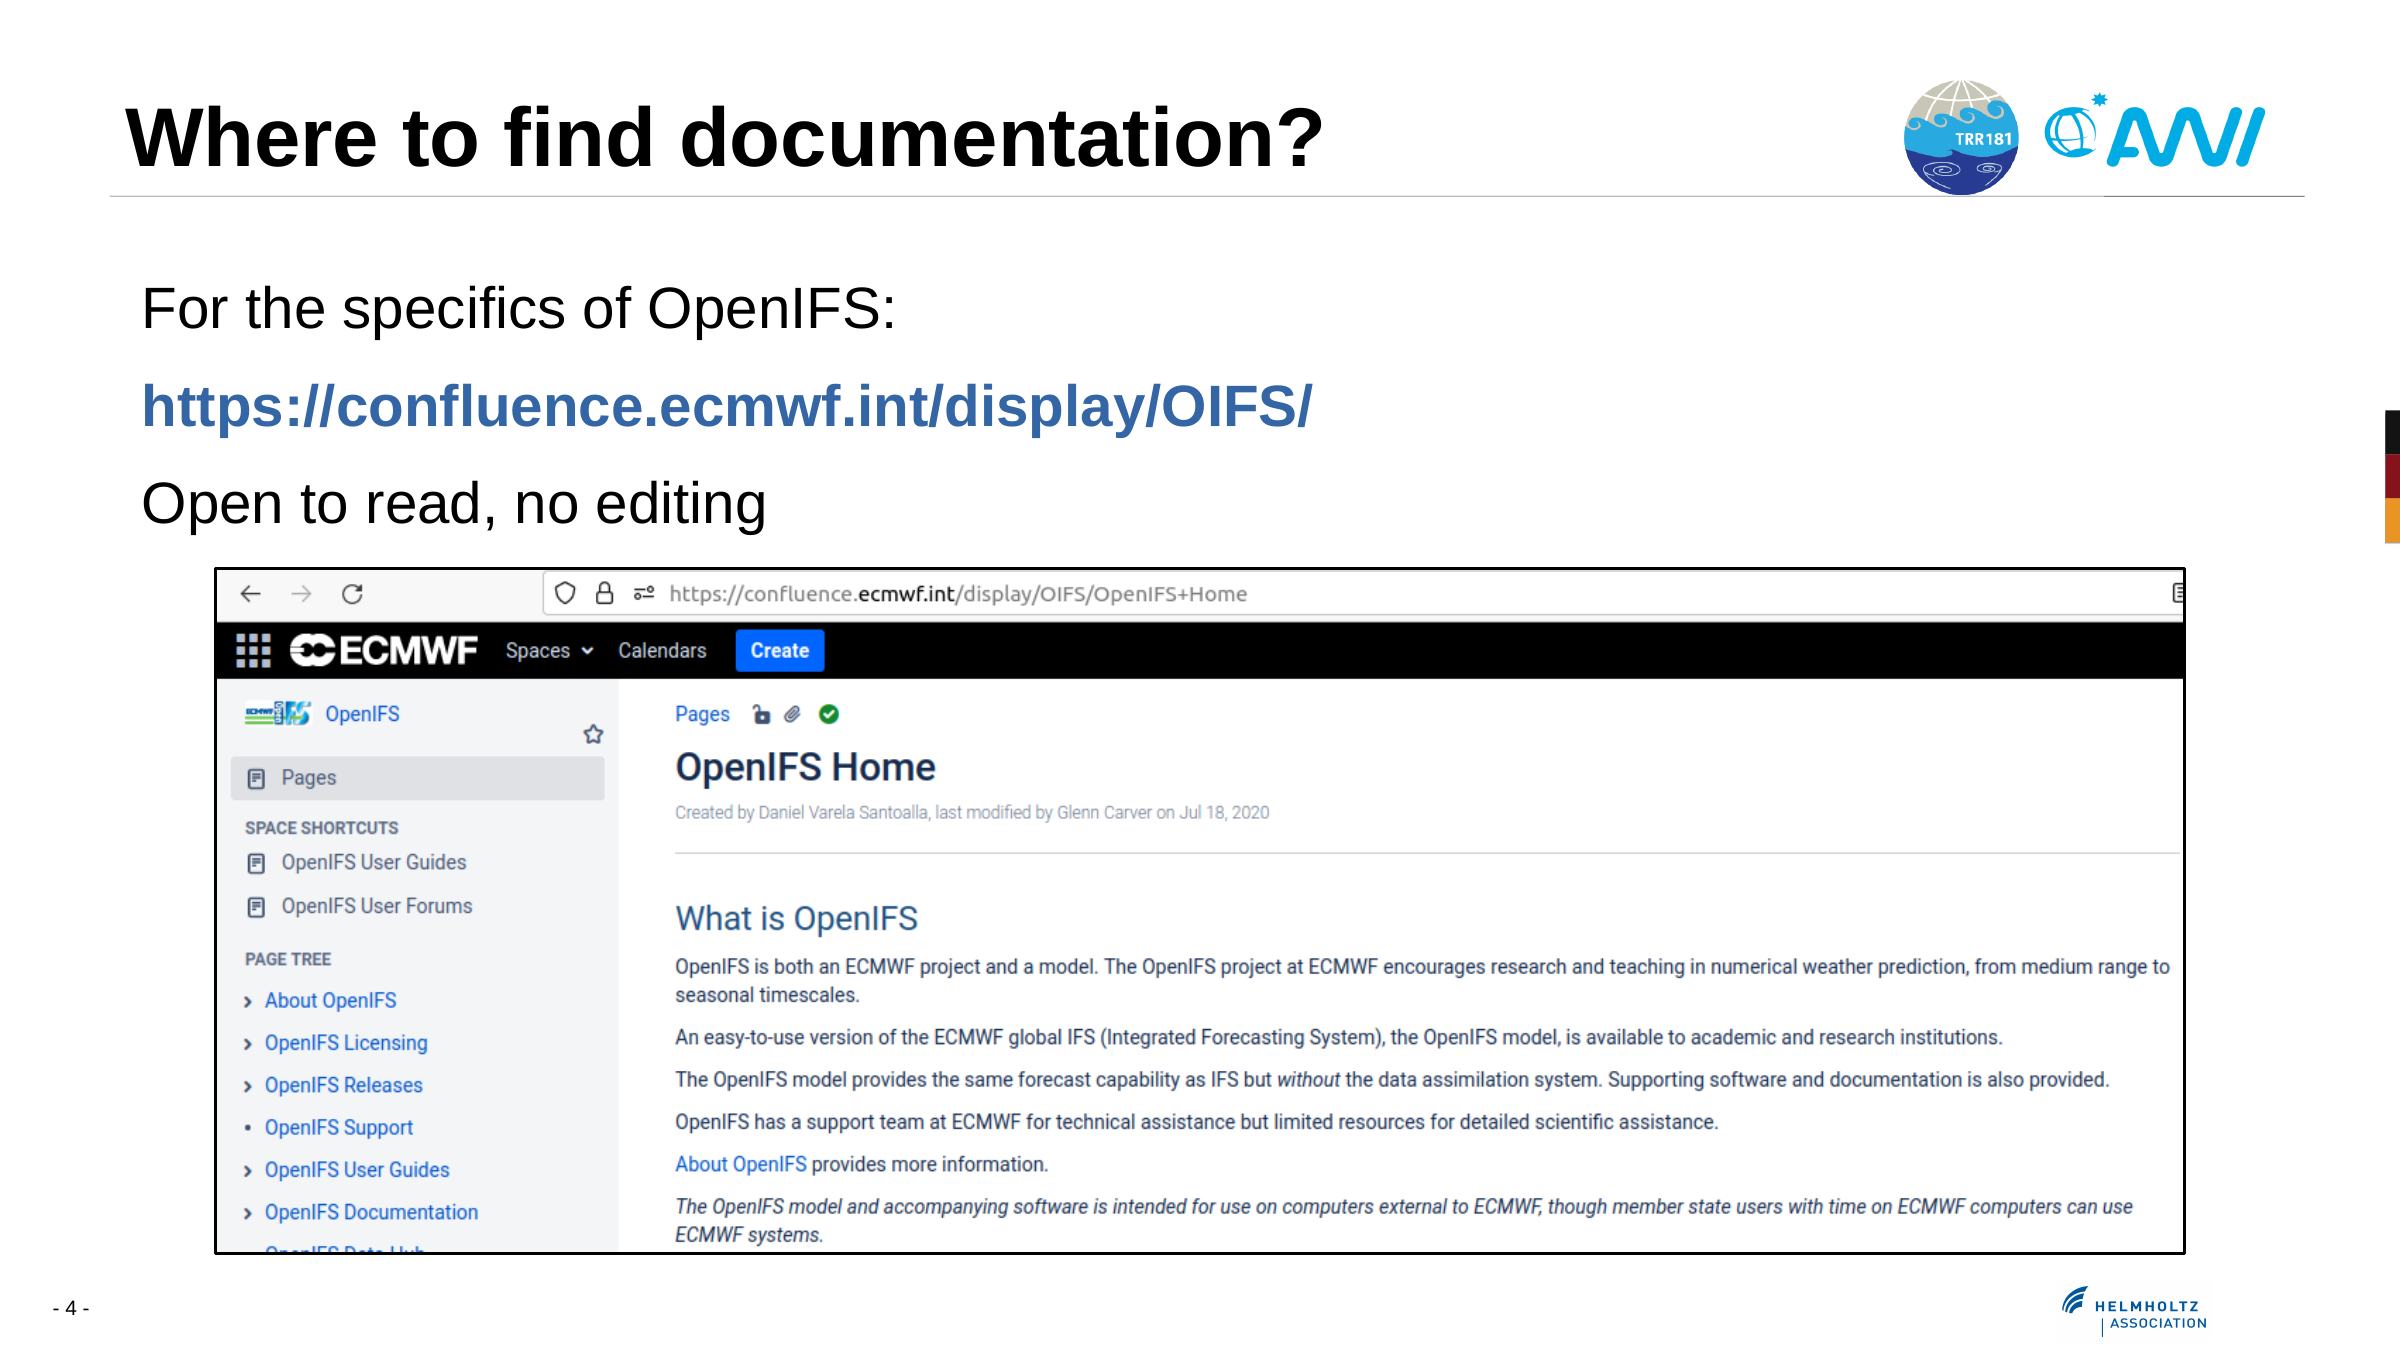

Where to find documentation?
For the specifics of OpenIFS:
https://confluence.ecmwf.int/display/OIFS/
Open to read, no editing